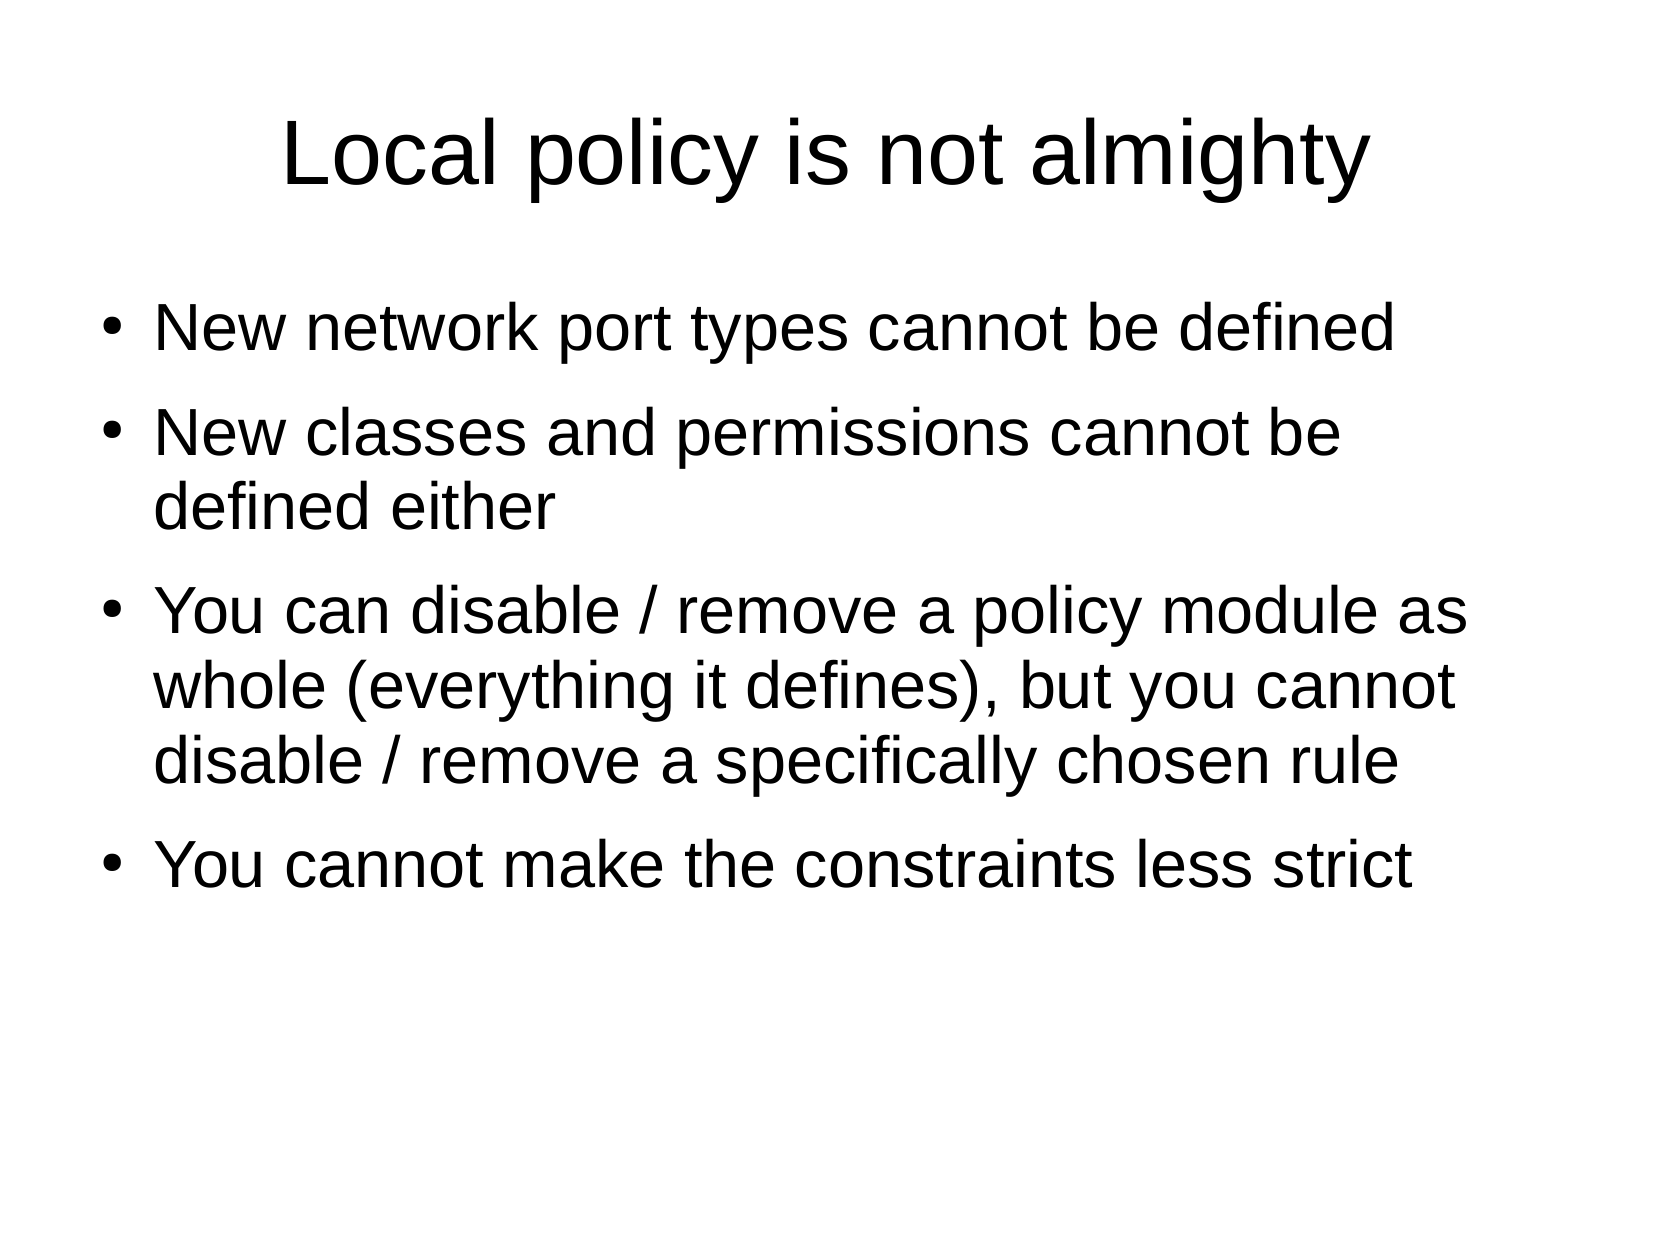

# Local policy is not almighty
New network port types cannot be defined
New classes and permissions cannot be defined either
You can disable / remove a policy module as whole (everything it defines), but you cannot disable / remove a specifically chosen rule
You cannot make the constraints less strict